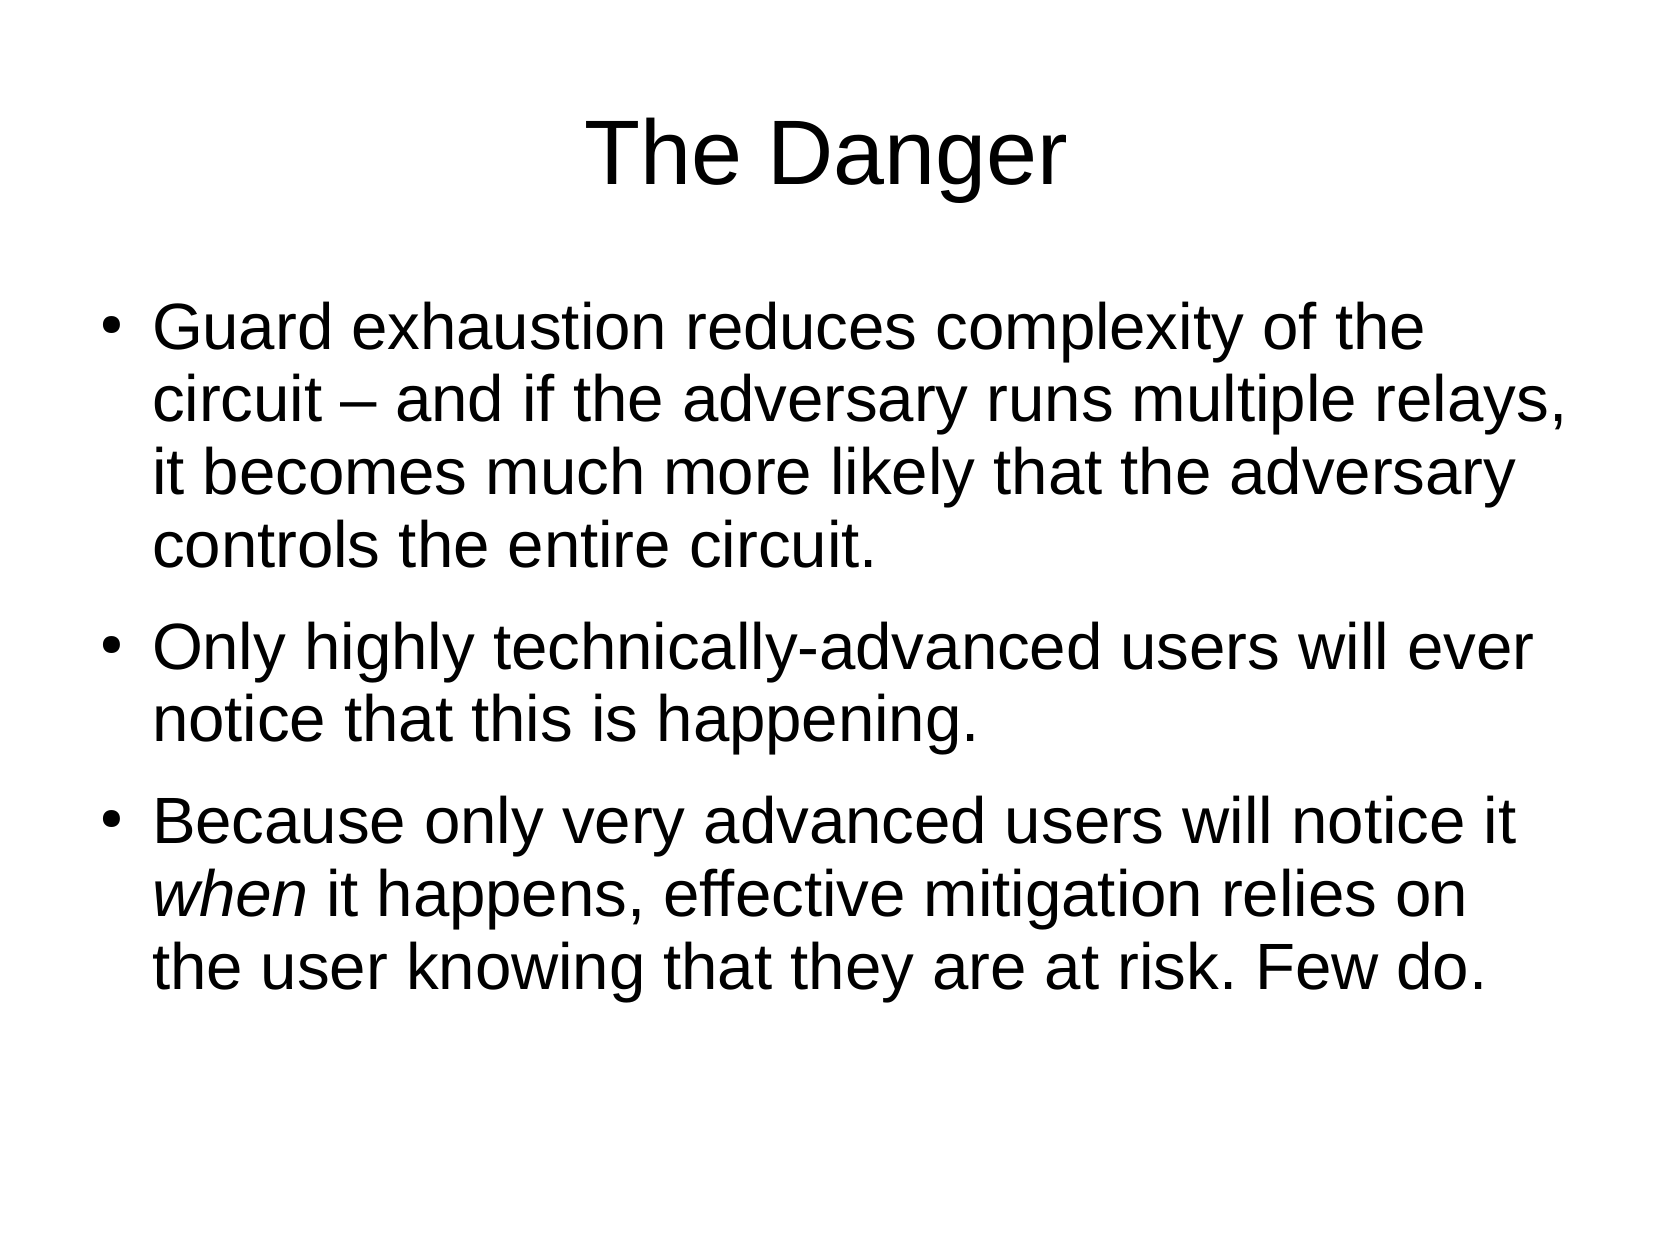

# The Danger
Guard exhaustion reduces complexity of the circuit – and if the adversary runs multiple relays, it becomes much more likely that the adversary controls the entire circuit.
Only highly technically-advanced users will ever notice that this is happening.
Because only very advanced users will notice it when it happens, effective mitigation relies on the user knowing that they are at risk. Few do.